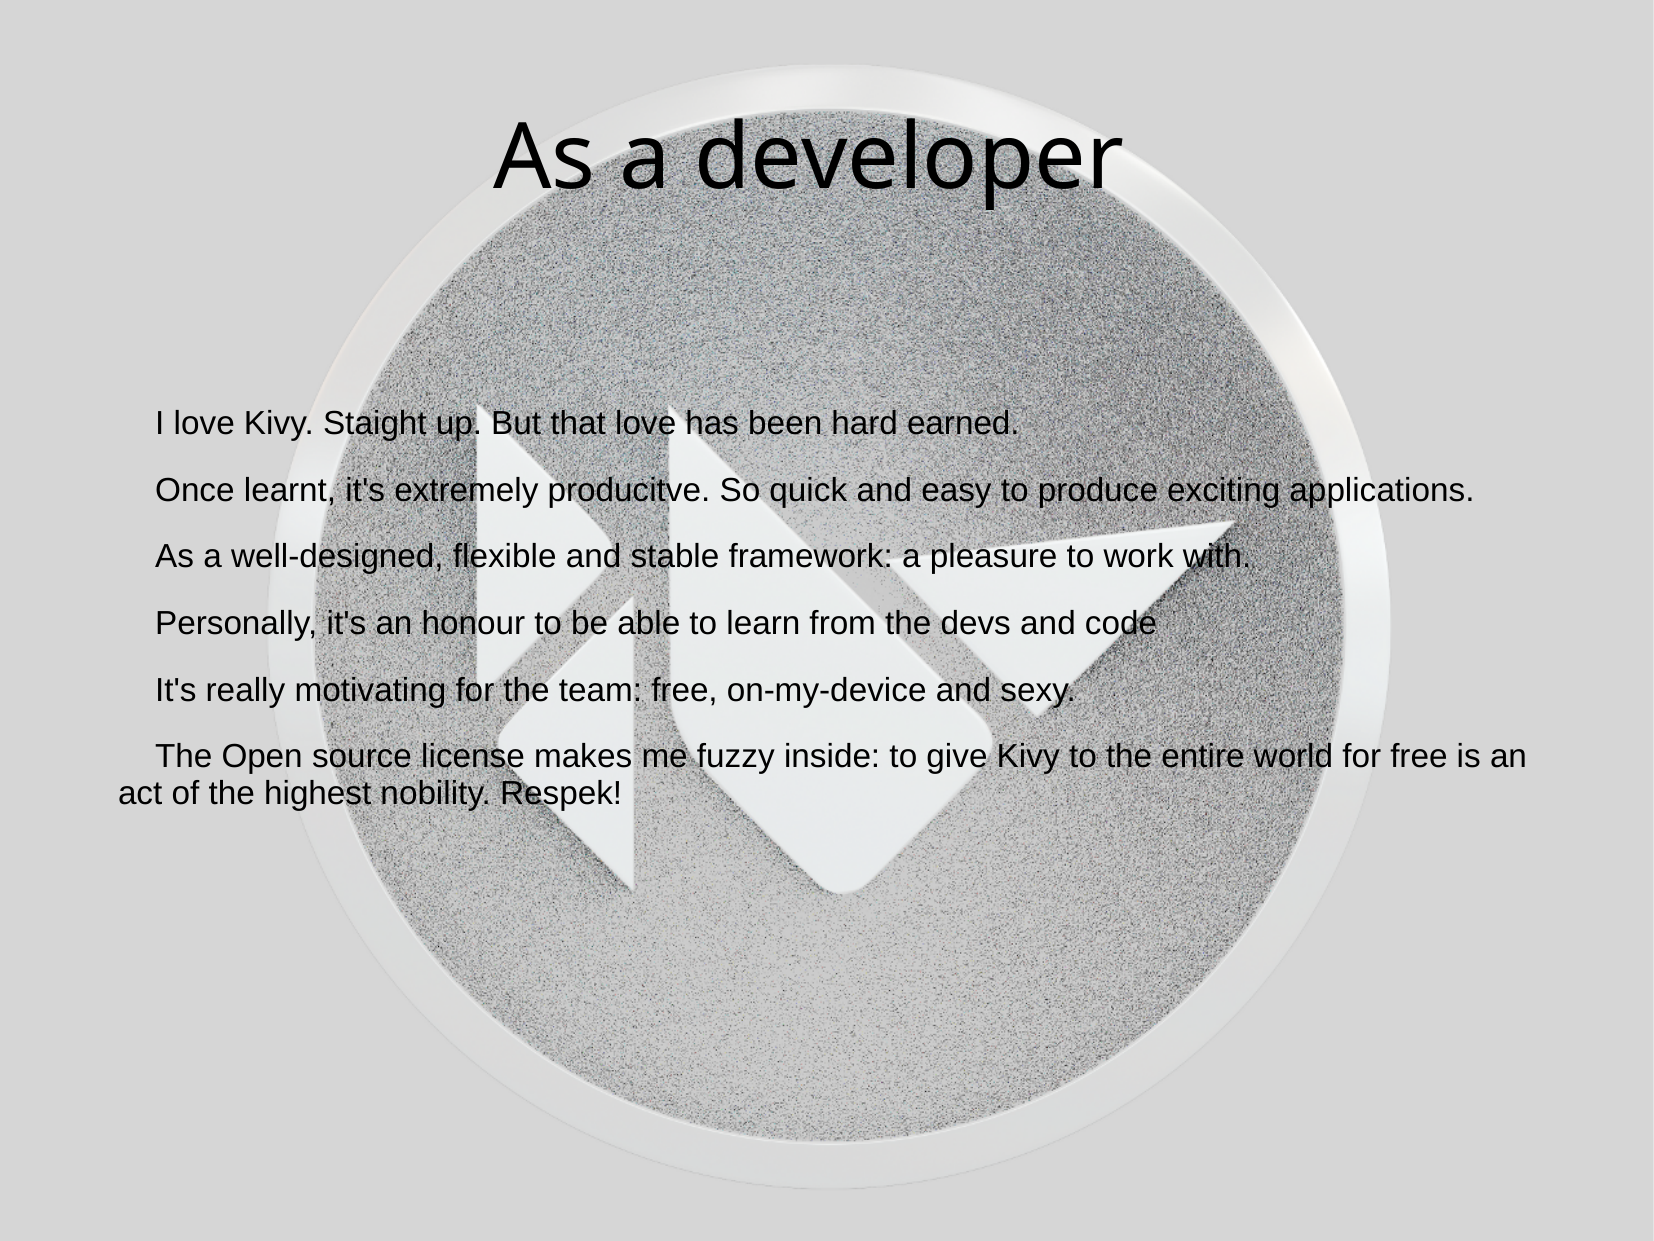

# As a developer
 I love Kivy. Staight up. But that love has been hard earned.
 Once learnt, it's extremely producitve. So quick and easy to produce exciting applications.
 As a well-designed, flexible and stable framework: a pleasure to work with.
 Personally, it's an honour to be able to learn from the devs and code
 It's really motivating for the team: free, on-my-device and sexy.
 The Open source license makes me fuzzy inside: to give Kivy to the entire world for free is an act of the highest nobility. Respek!